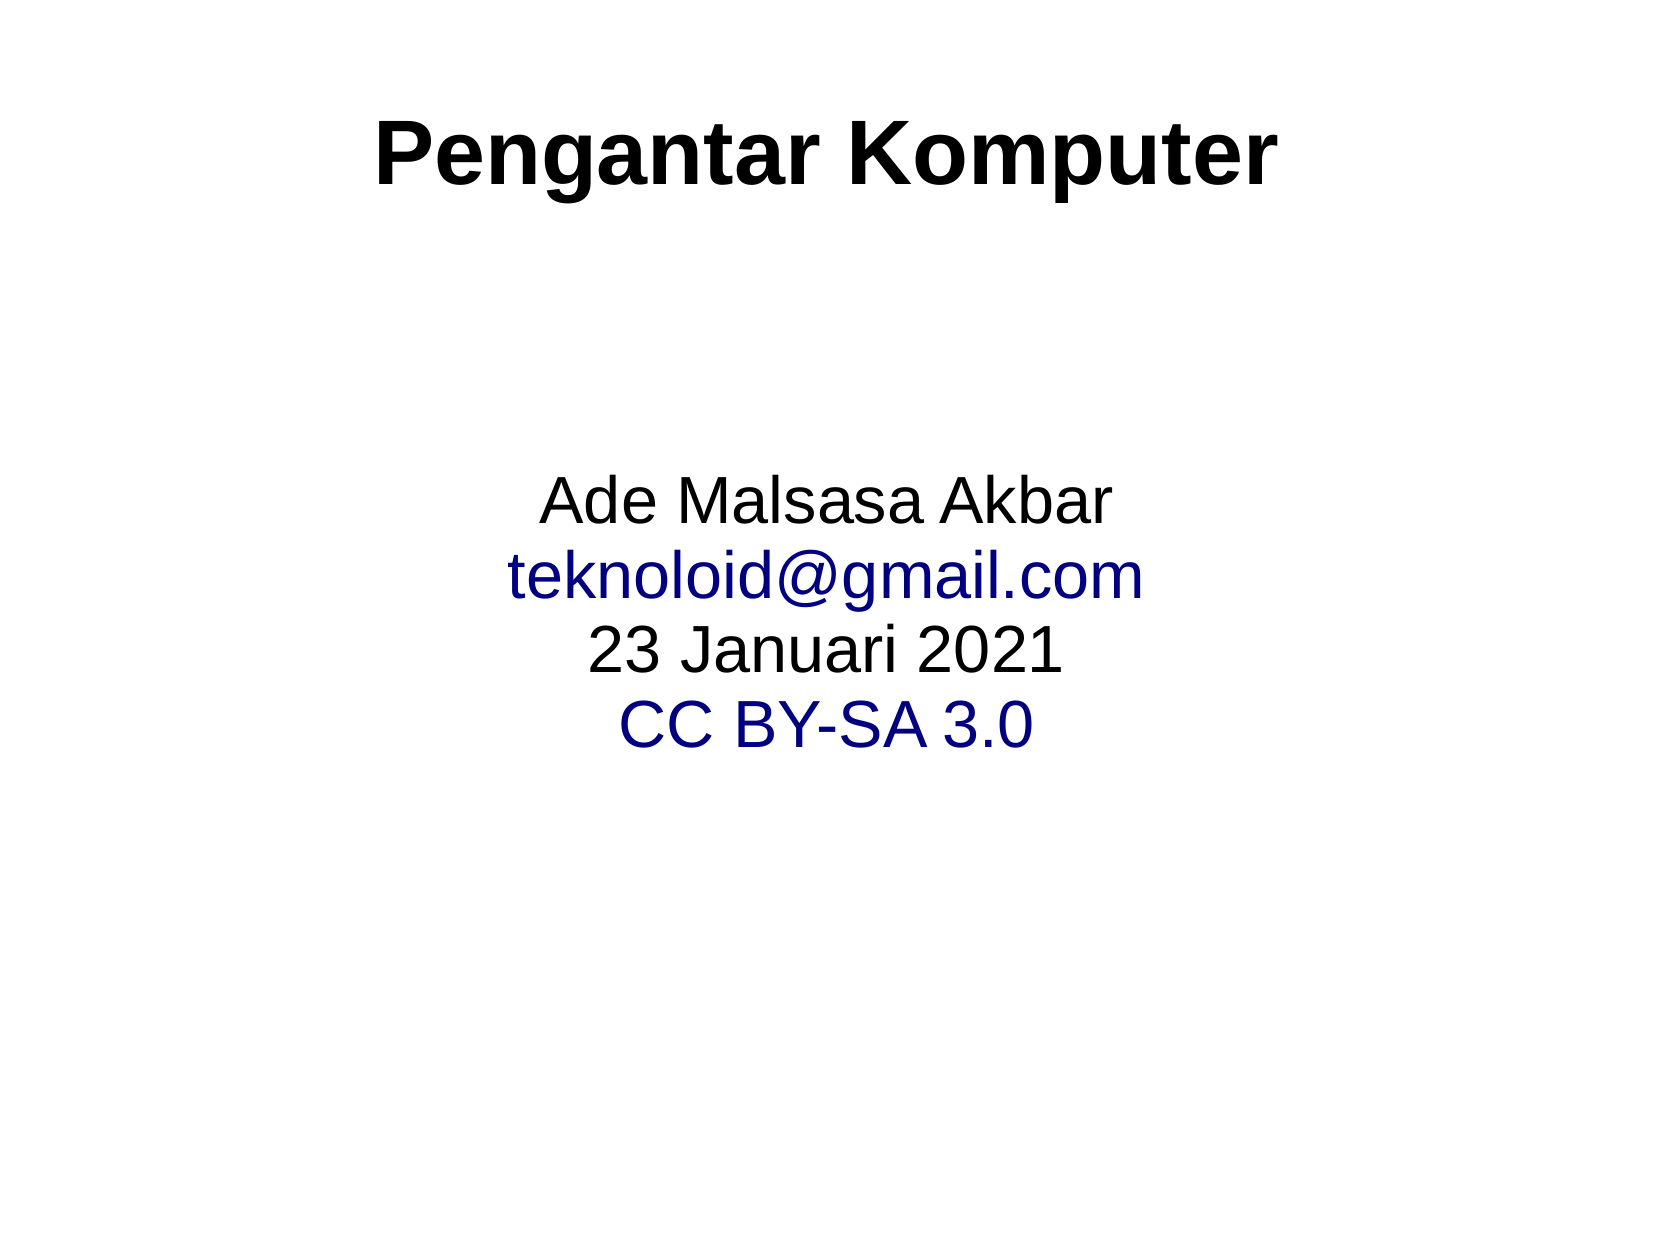

# Pengantar Komputer
Ade Malsasa Akbar
teknoloid@gmail.com
23 Januari 2021
CC BY-SA 3.0